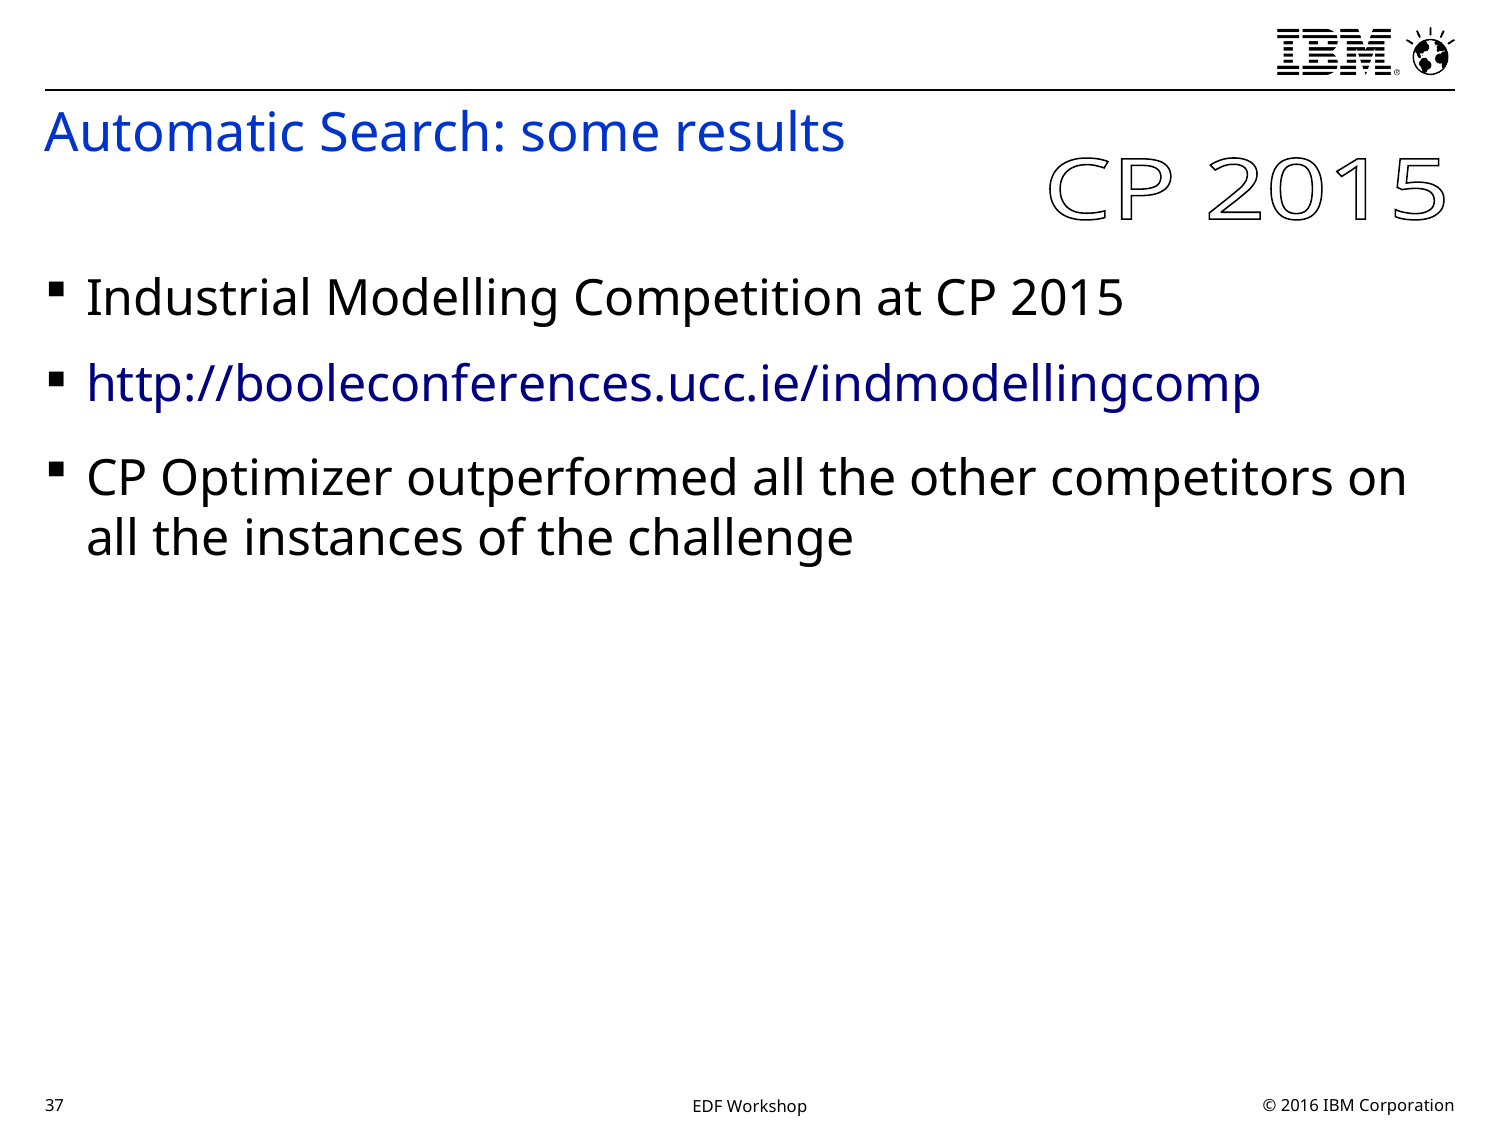

# Automatic Search: some results
CP 2015
Industrial Modelling Competition at CP 2015
http://booleconferences.ucc.ie/indmodellingcomp
CP Optimizer outperformed all the other competitors on all the instances of the challenge
37